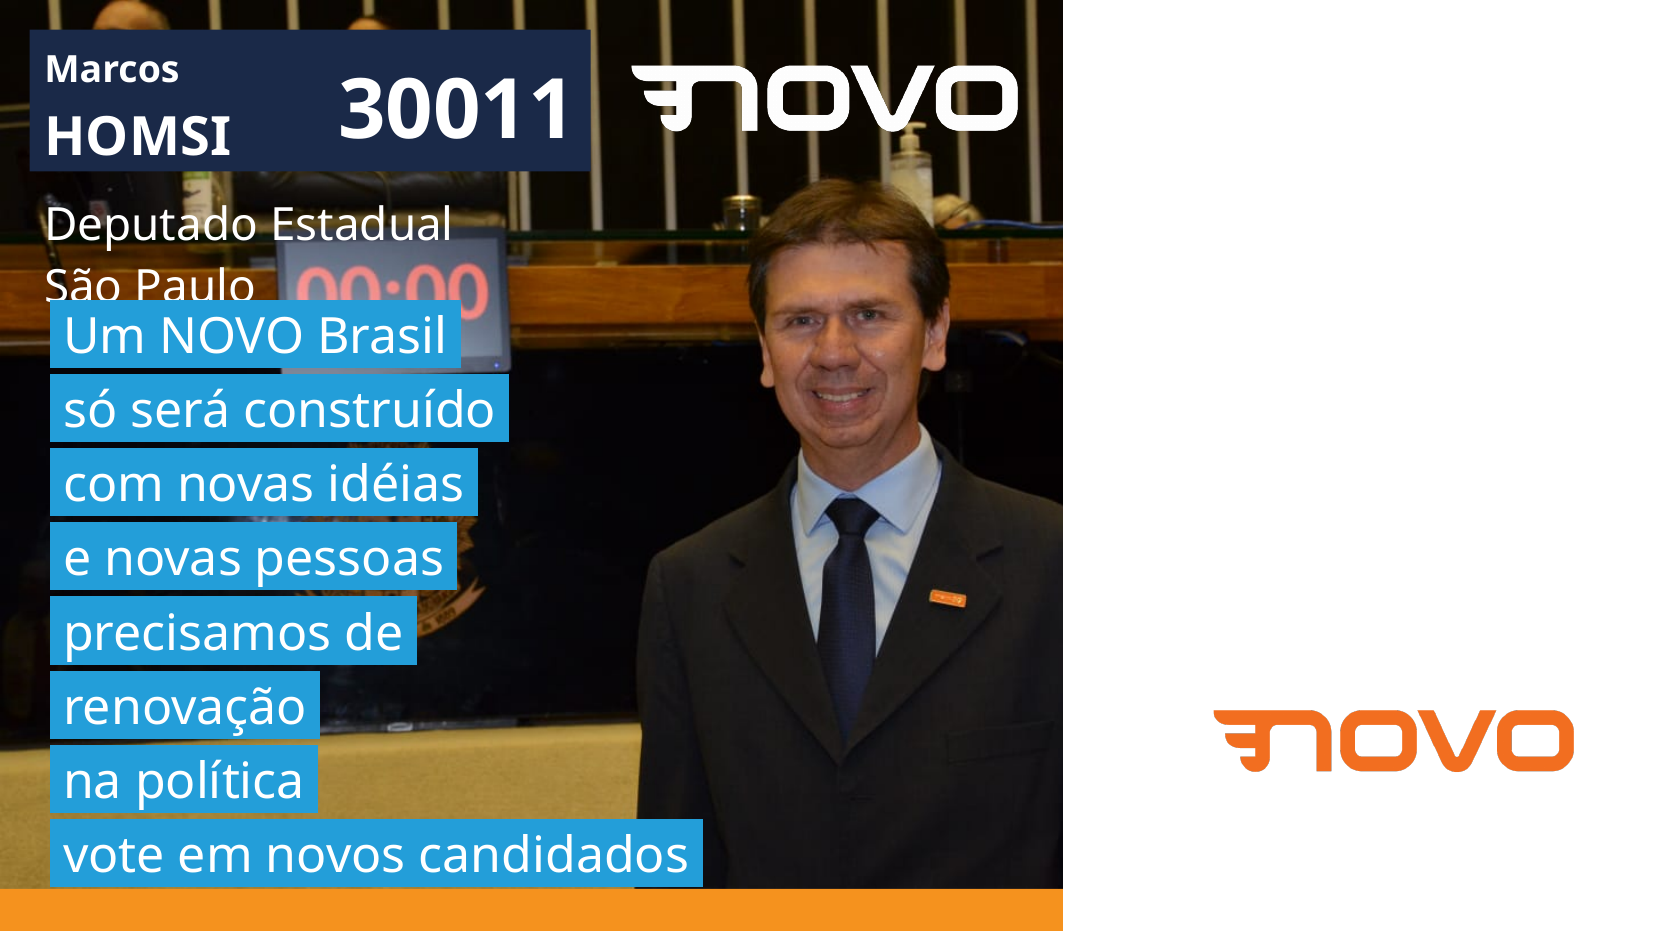

Marcos
HOMSI
30011
Deputado Estadual
São Paulo
 Um NOVO Brasil
 só será construído
 com novas idéias
 e novas pessoas
 precisamos de
 renovação
 na política
 vote em novos candidados